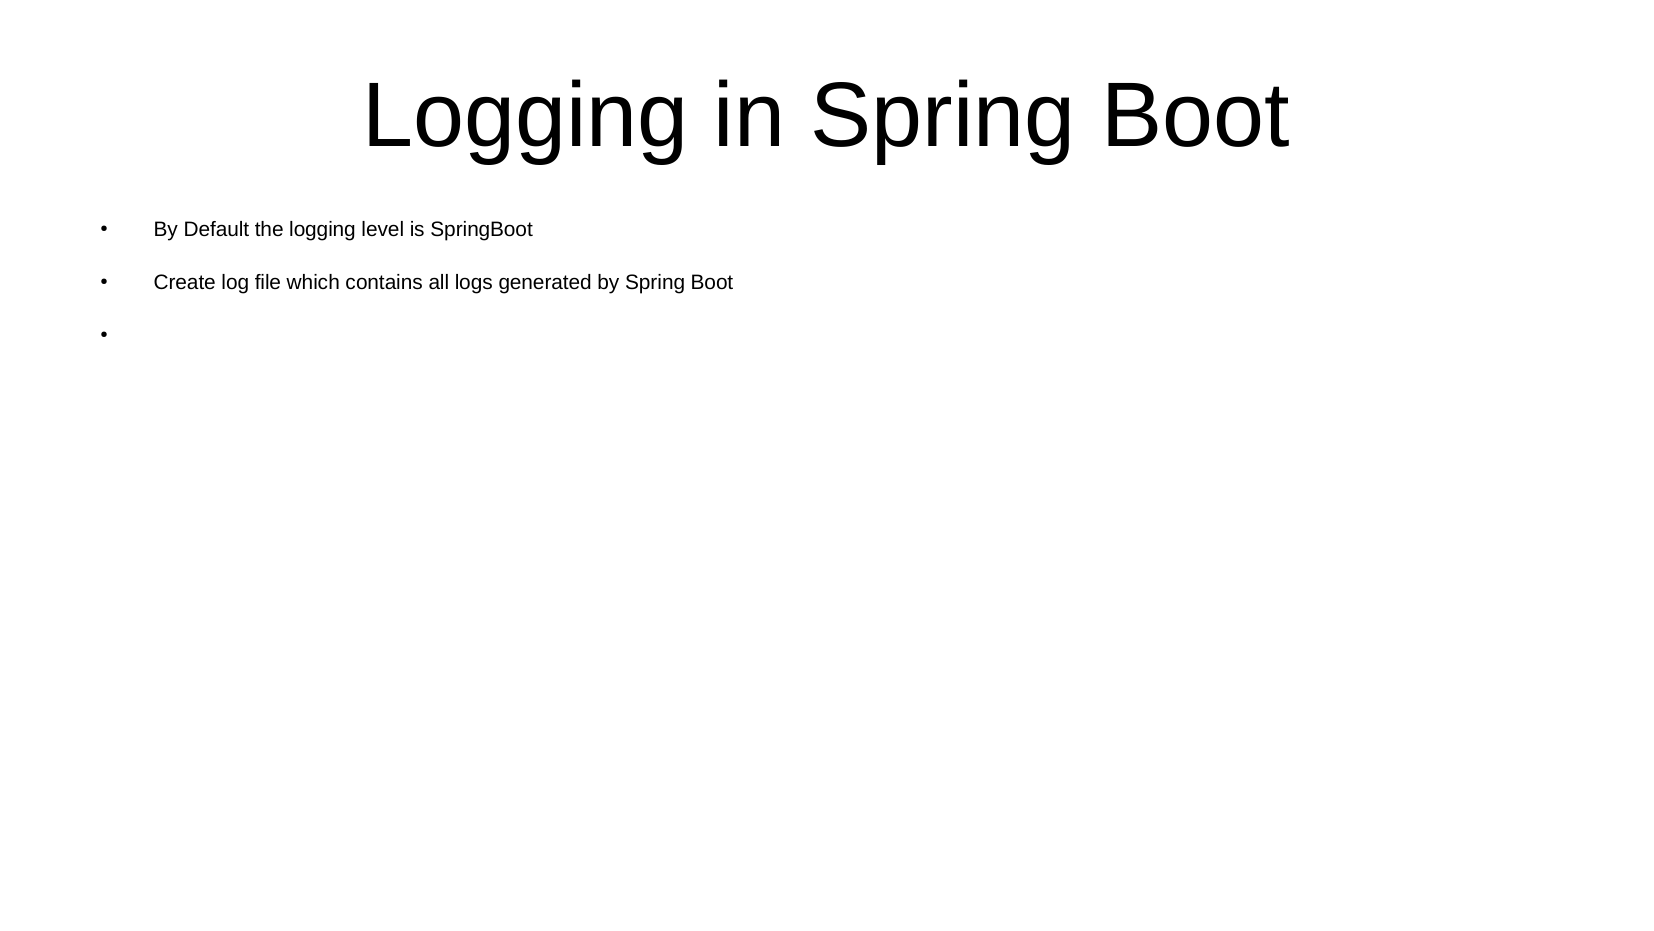

# Logging in Spring Boot
By Default the logging level is SpringBoot
Create log file which contains all logs generated by Spring Boot